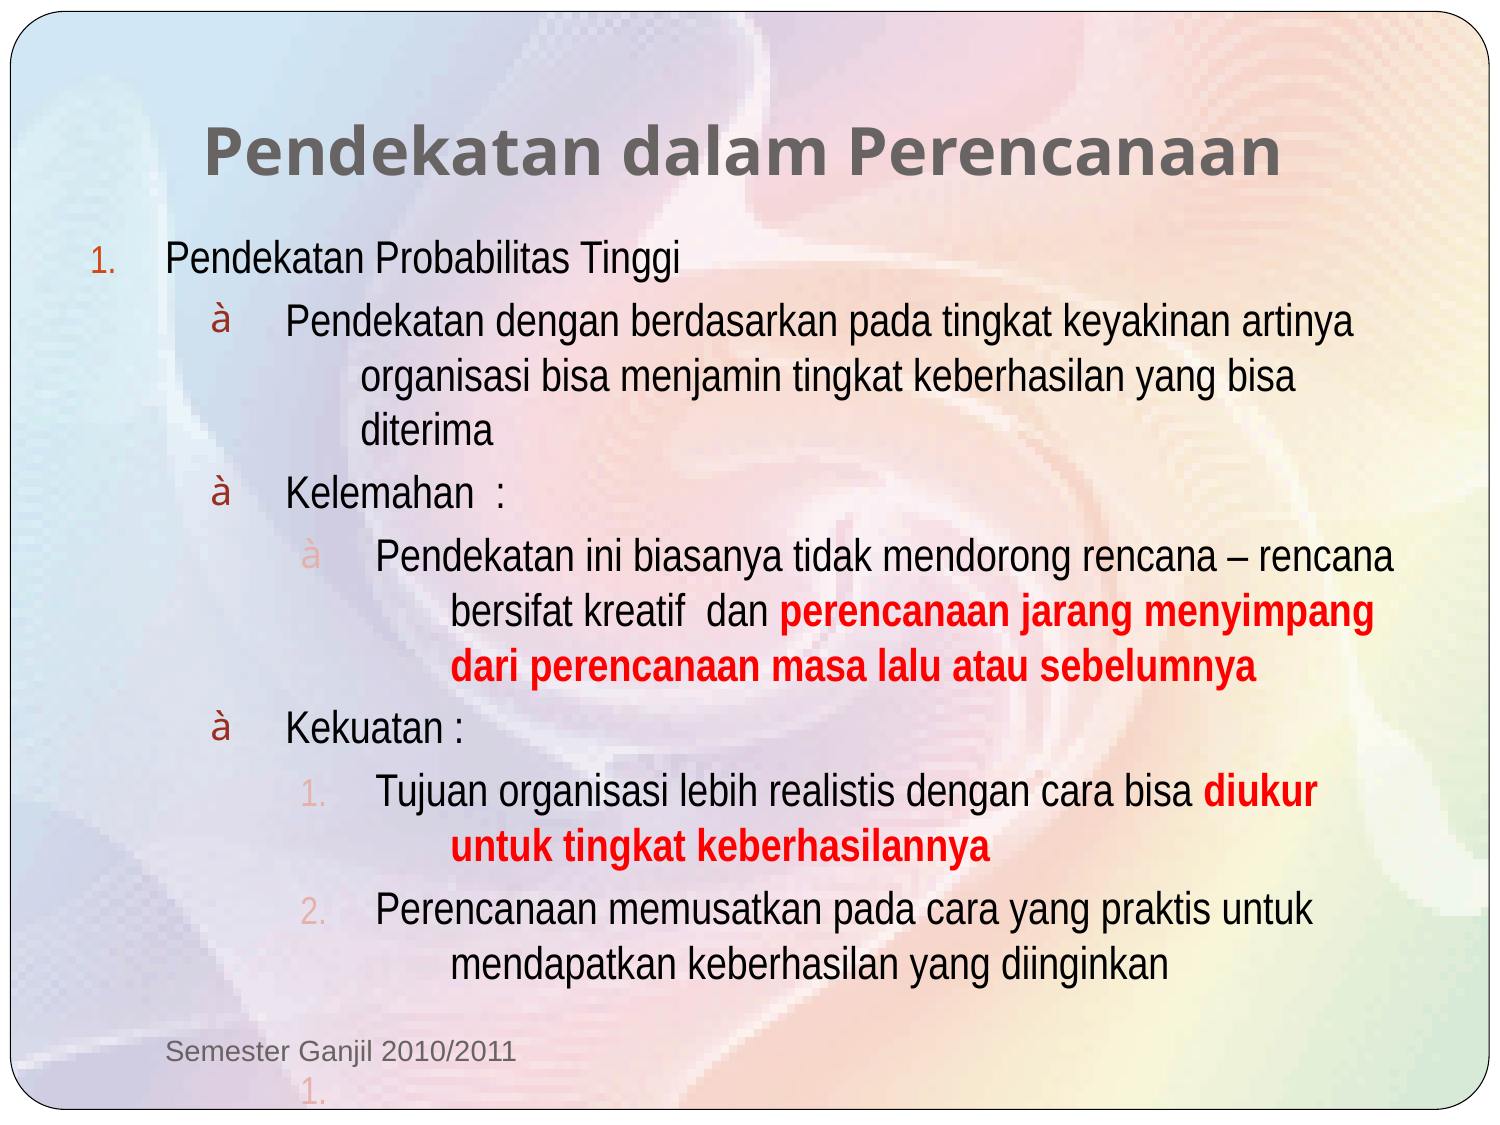

# Pendekatan dalam Perencanaan
Pendekatan Probabilitas Tinggi
Pendekatan dengan berdasarkan pada tingkat keyakinan artinya organisasi bisa menjamin tingkat keberhasilan yang bisa diterima
Kelemahan :
Pendekatan ini biasanya tidak mendorong rencana – rencana bersifat kreatif dan perencanaan jarang menyimpang dari perencanaan masa lalu atau sebelumnya
Kekuatan :
Tujuan organisasi lebih realistis dengan cara bisa diukur untuk tingkat keberhasilannya
Perencanaan memusatkan pada cara yang praktis untuk mendapatkan keberhasilan yang diinginkan
Semester Ganjil 2010/2011